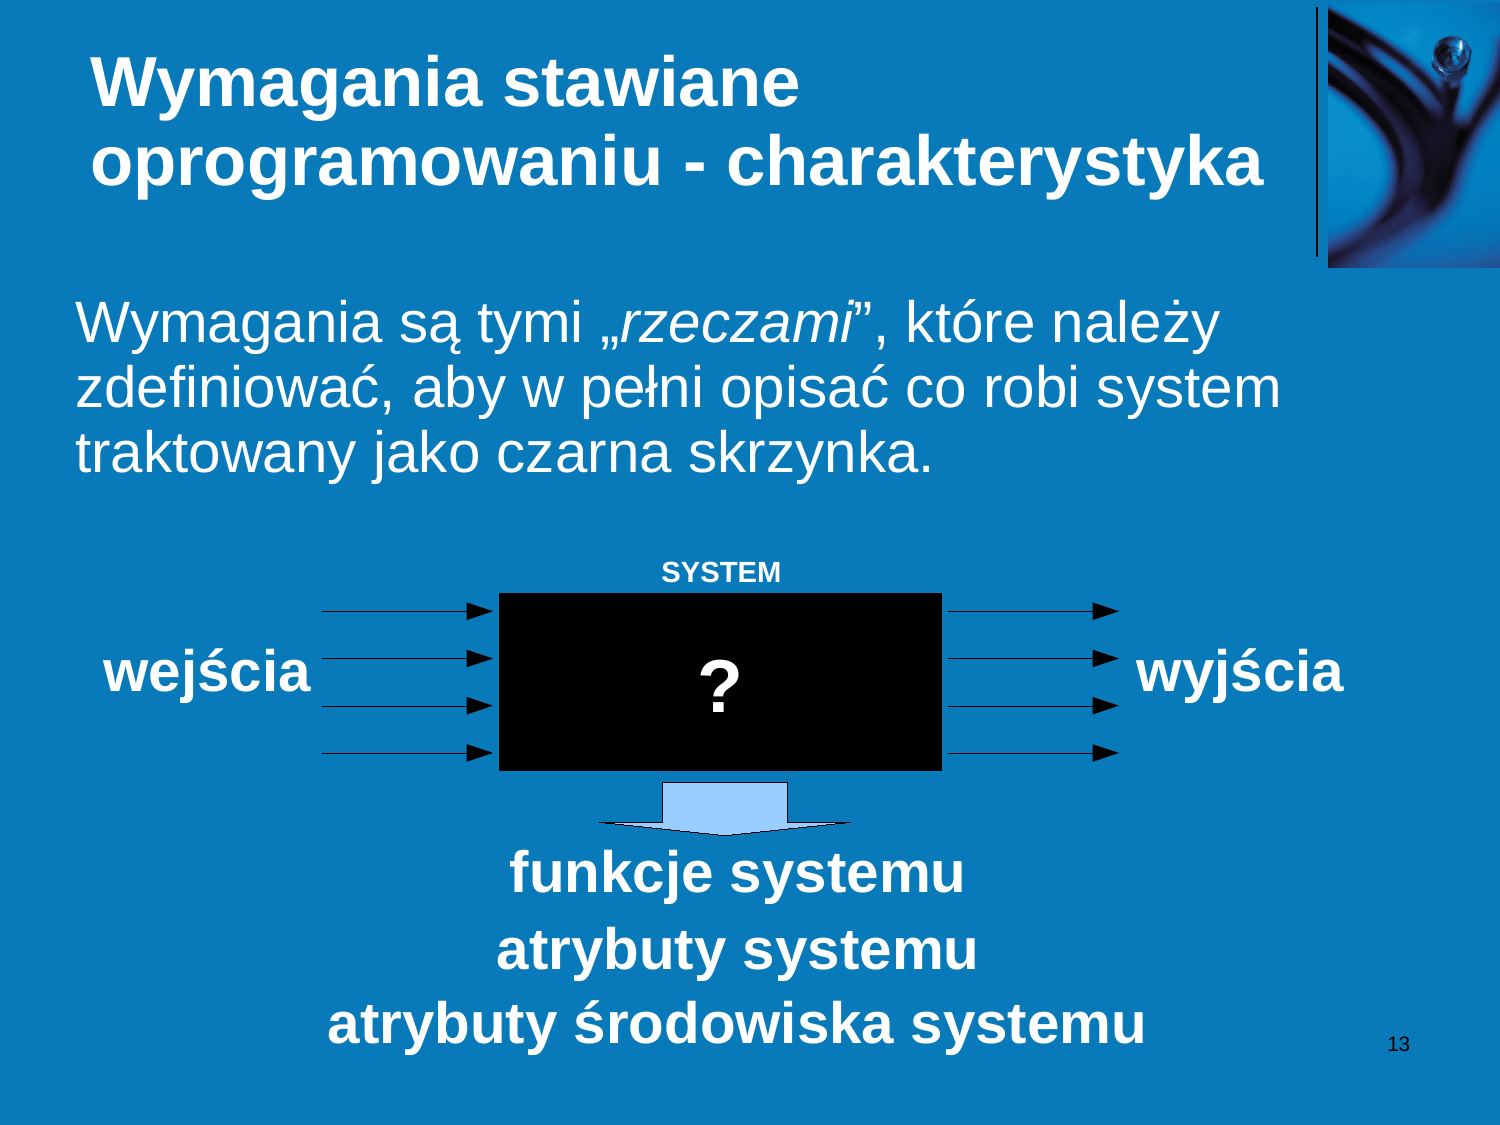

# Wymagania stawiane oprogramowaniu - charakterystyka
Wymagania są tymi „rzeczami”, które należy zdefiniować, aby w pełni opisać co robi system traktowany jako czarna skrzynka.
SYSTEM
?
wejścia
wyjścia
funkcje systemu
atrybuty systemu
atrybuty środowiska systemu
13